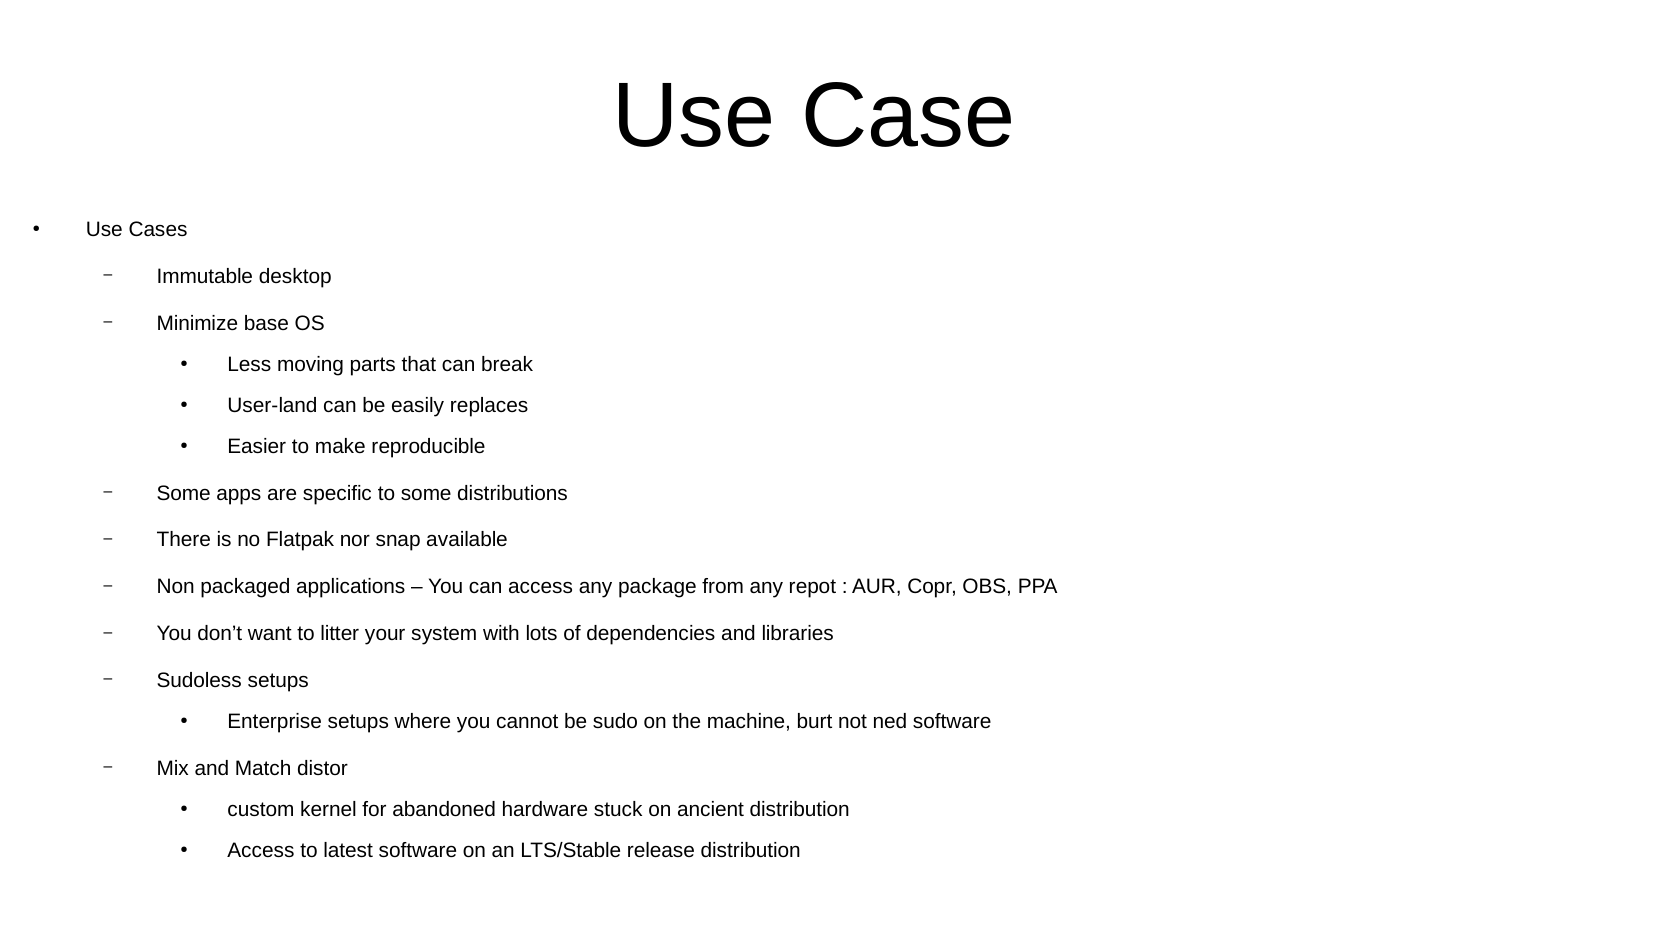

# Use Case
Use Cases
Immutable desktop
Minimize base OS
Less moving parts that can break
User-land can be easily replaces
Easier to make reproducible
Some apps are specific to some distributions
There is no Flatpak nor snap available
Non packaged applications – You can access any package from any repot : AUR, Copr, OBS, PPA
You don’t want to litter your system with lots of dependencies and libraries
Sudoless setups
Enterprise setups where you cannot be sudo on the machine, burt not ned software
Mix and Match distor
custom kernel for abandoned hardware stuck on ancient distribution
Access to latest software on an LTS/Stable release distribution